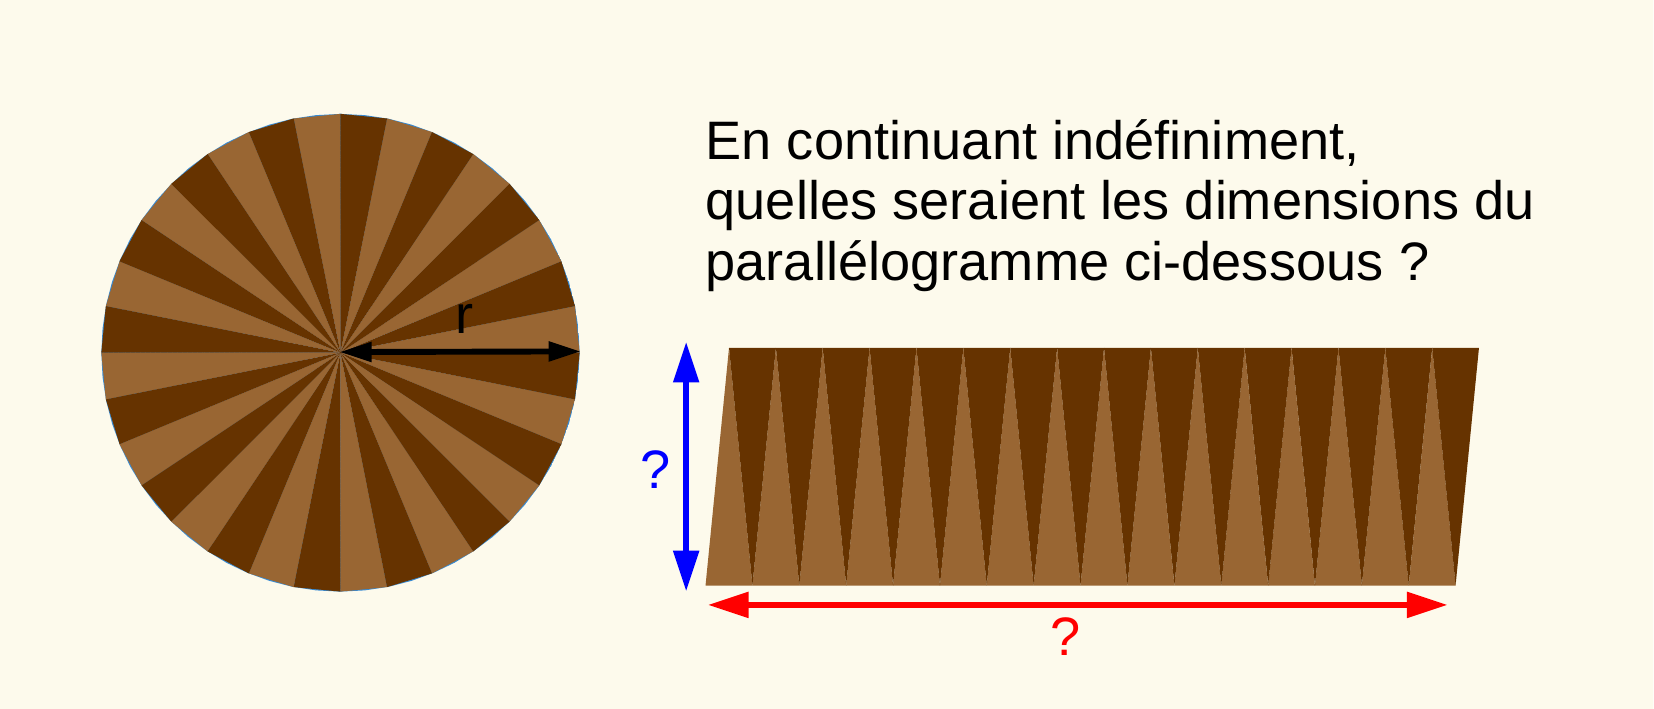

r
En continuant indéfiniment,
quelles seraient les dimensions du parallélogramme ci-dessous ?
?
?